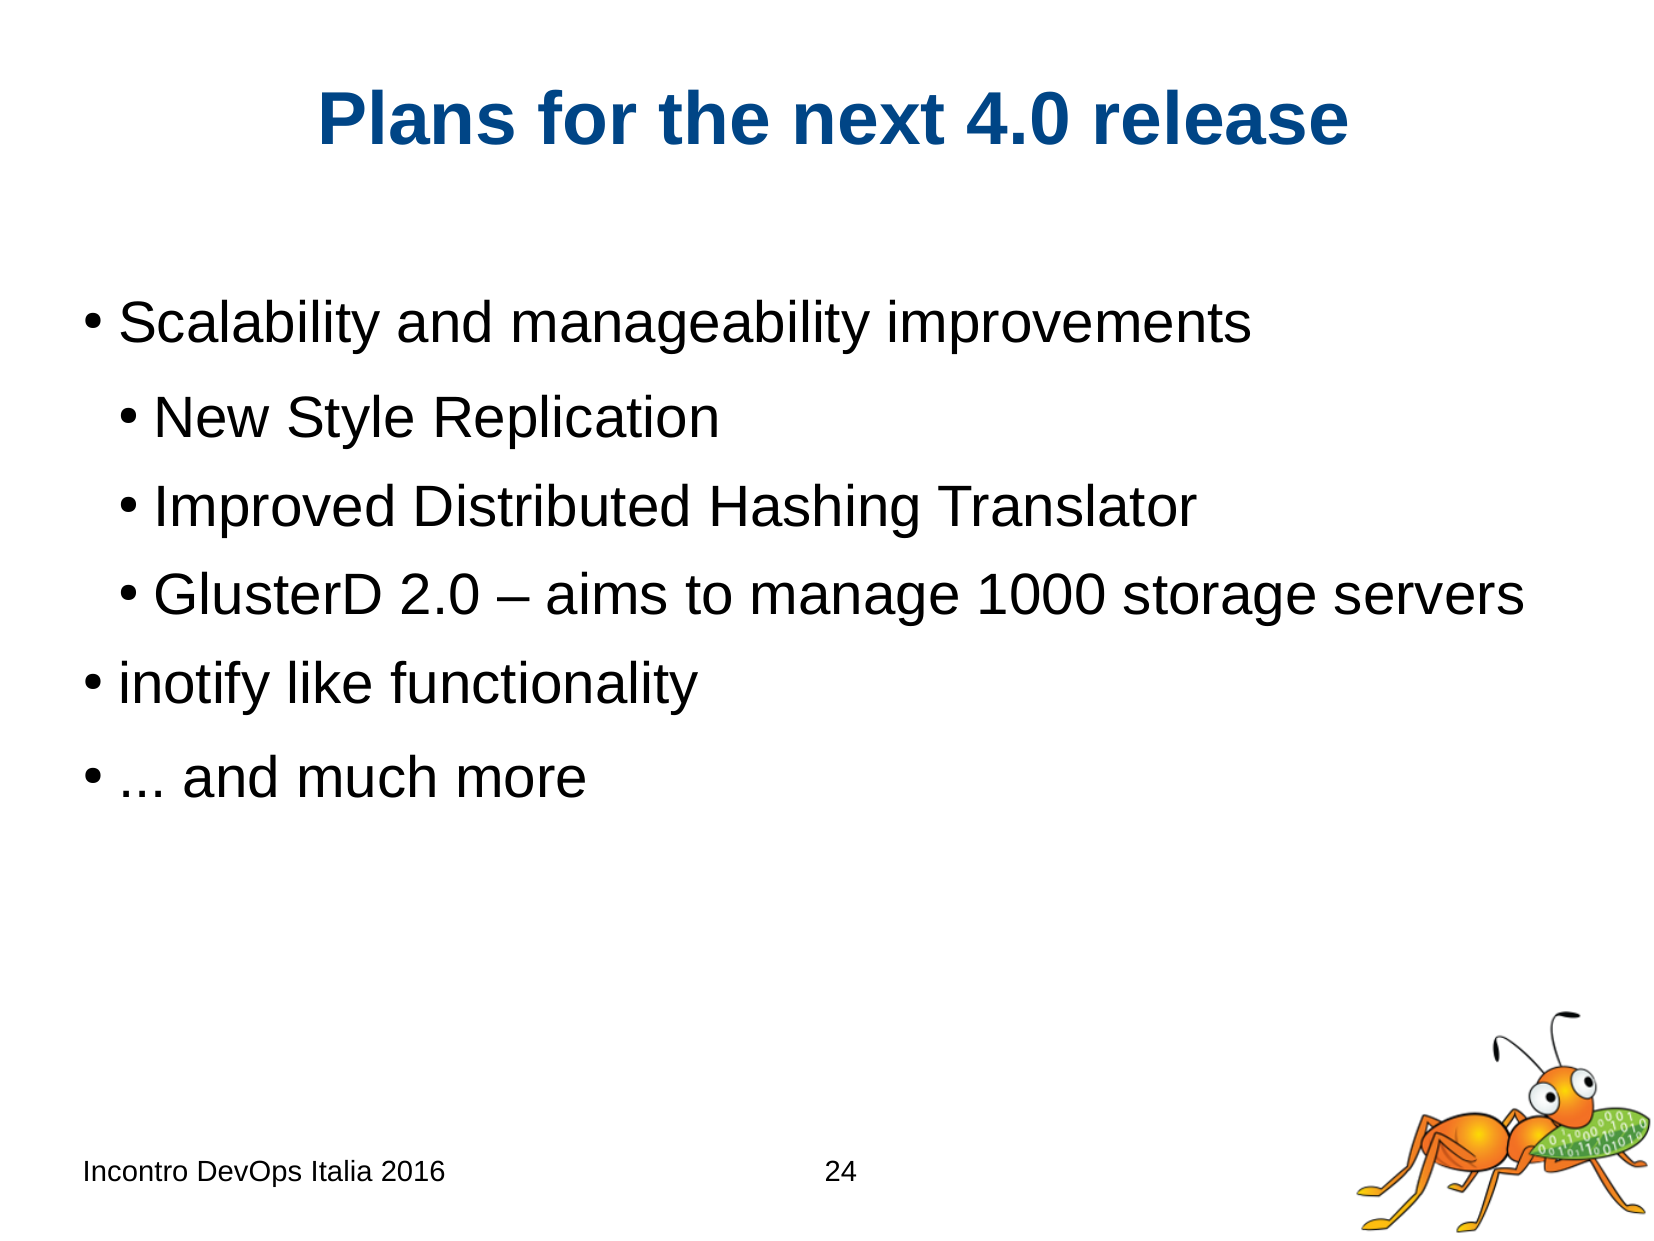

Plans for the next 4.0 release
# Scalability and manageability improvements
New Style Replication
Improved Distributed Hashing Translator
GlusterD 2.0 – aims to manage 1000 storage servers
inotify like functionality
... and much more
FOSDEM, 31 January 2015
24